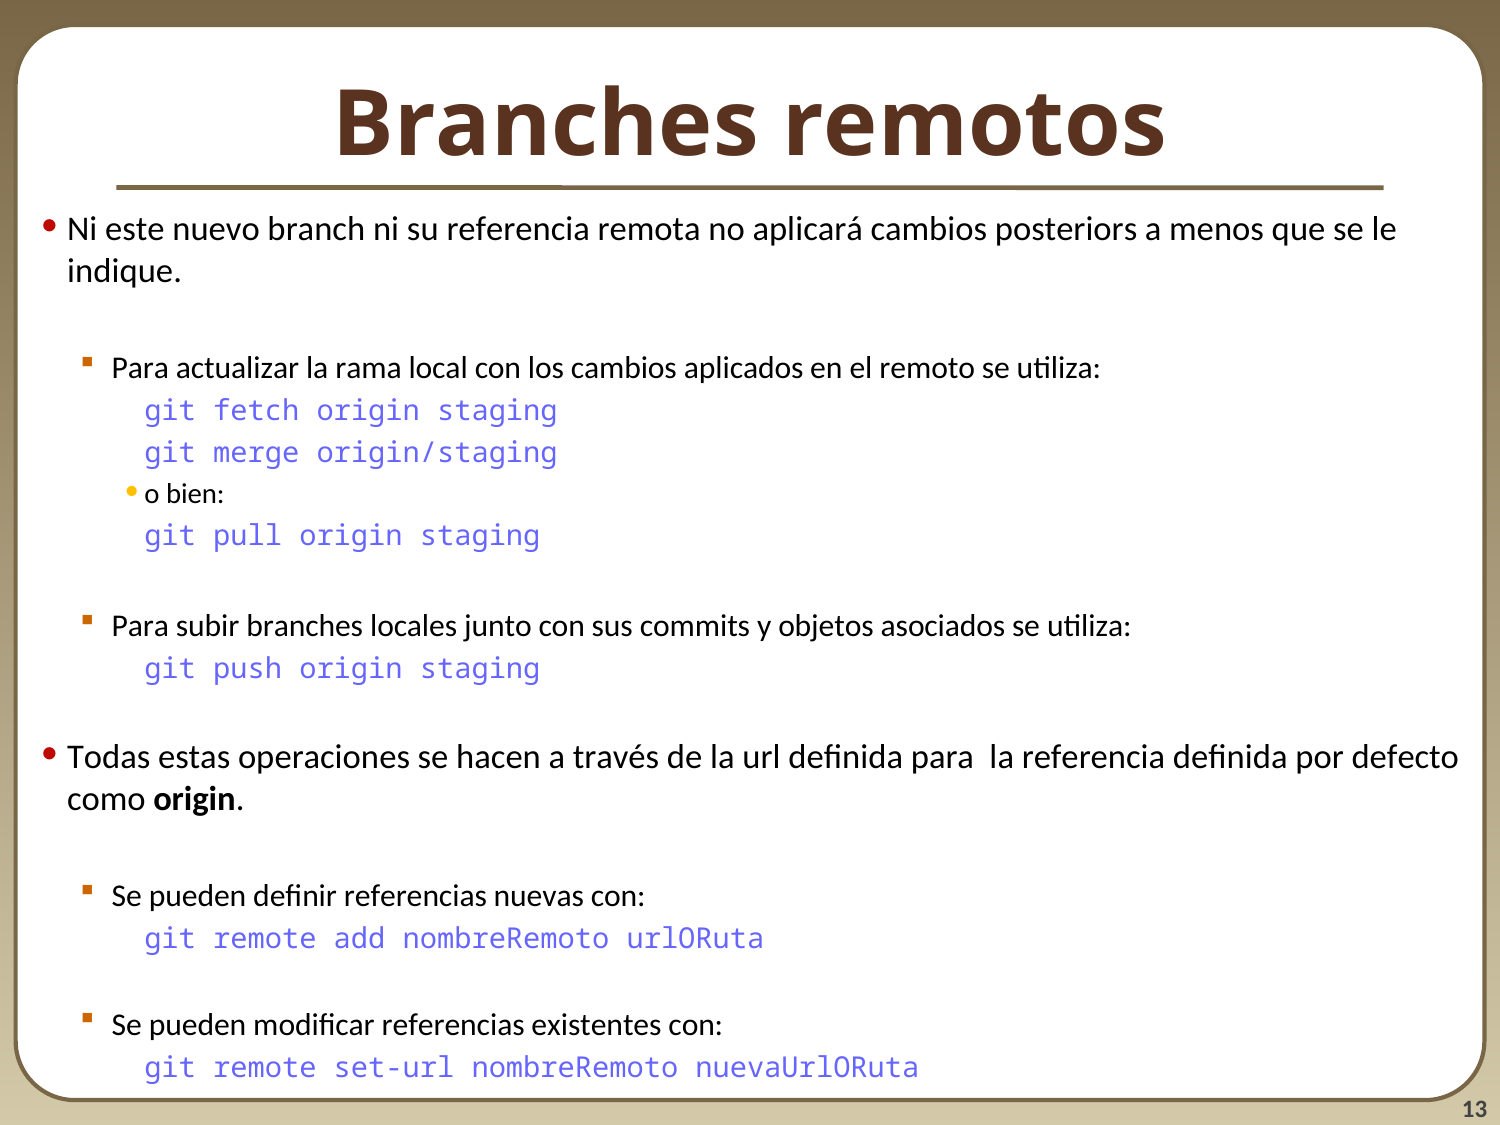

# Branches remotos
Ni este nuevo branch ni su referencia remota no aplicará cambios posteriors a menos que se le indique.
Para actualizar la rama local con los cambios aplicados en el remoto se utiliza:
git fetch origin staging
git merge origin/staging
o bien:
git pull origin staging
Para subir branches locales junto con sus commits y objetos asociados se utiliza:
git push origin staging
Todas estas operaciones se hacen a través de la url definida para la referencia definida por defecto como origin.
Se pueden definir referencias nuevas con:
git remote add nombreRemoto urlORuta
Se pueden modificar referencias existentes con:
git remote set-url nombreRemoto nuevaUrlORuta